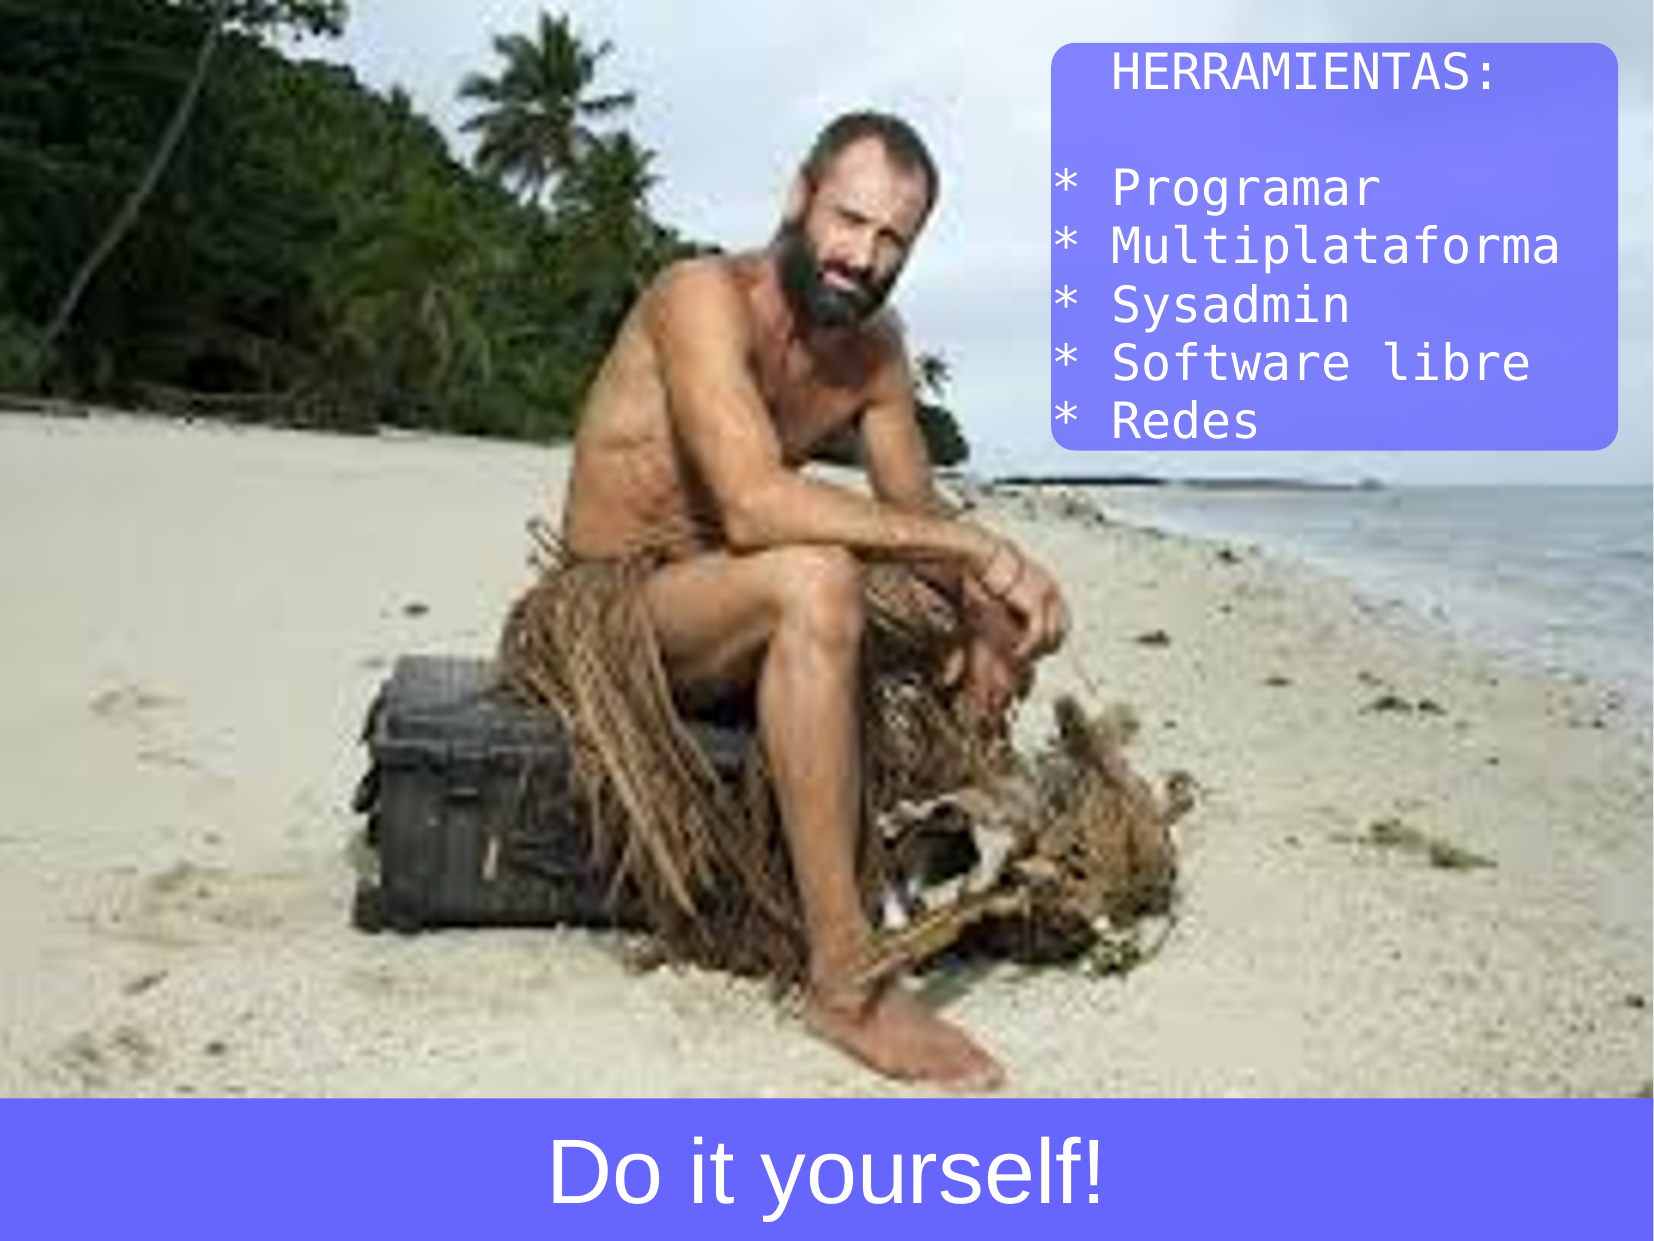

HERRAMIENTAS:
* Programar
* Multiplataforma
* Sysadmin
* Software libre
* Redes
# Do it yourself!